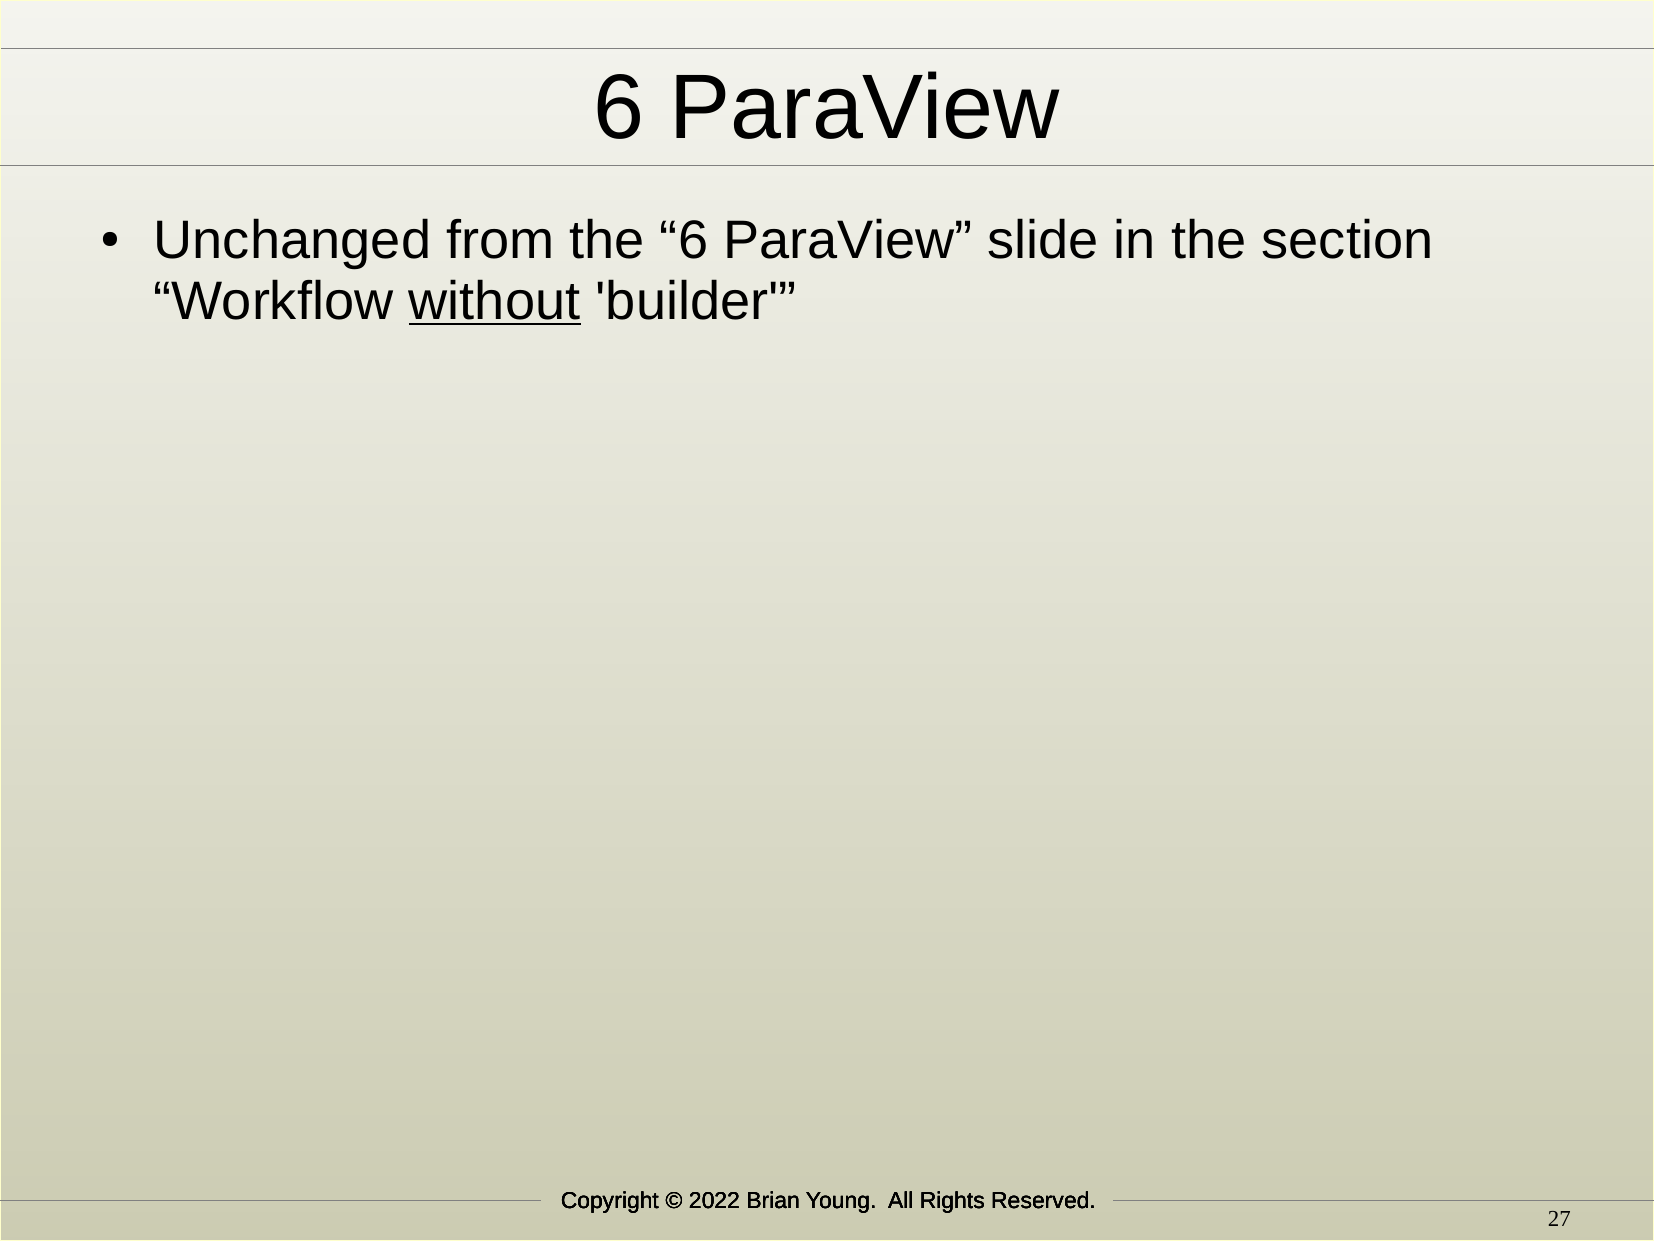

# 6 ParaView
Unchanged from the “6 ParaView” slide in the section “Workflow without 'builder'”
27